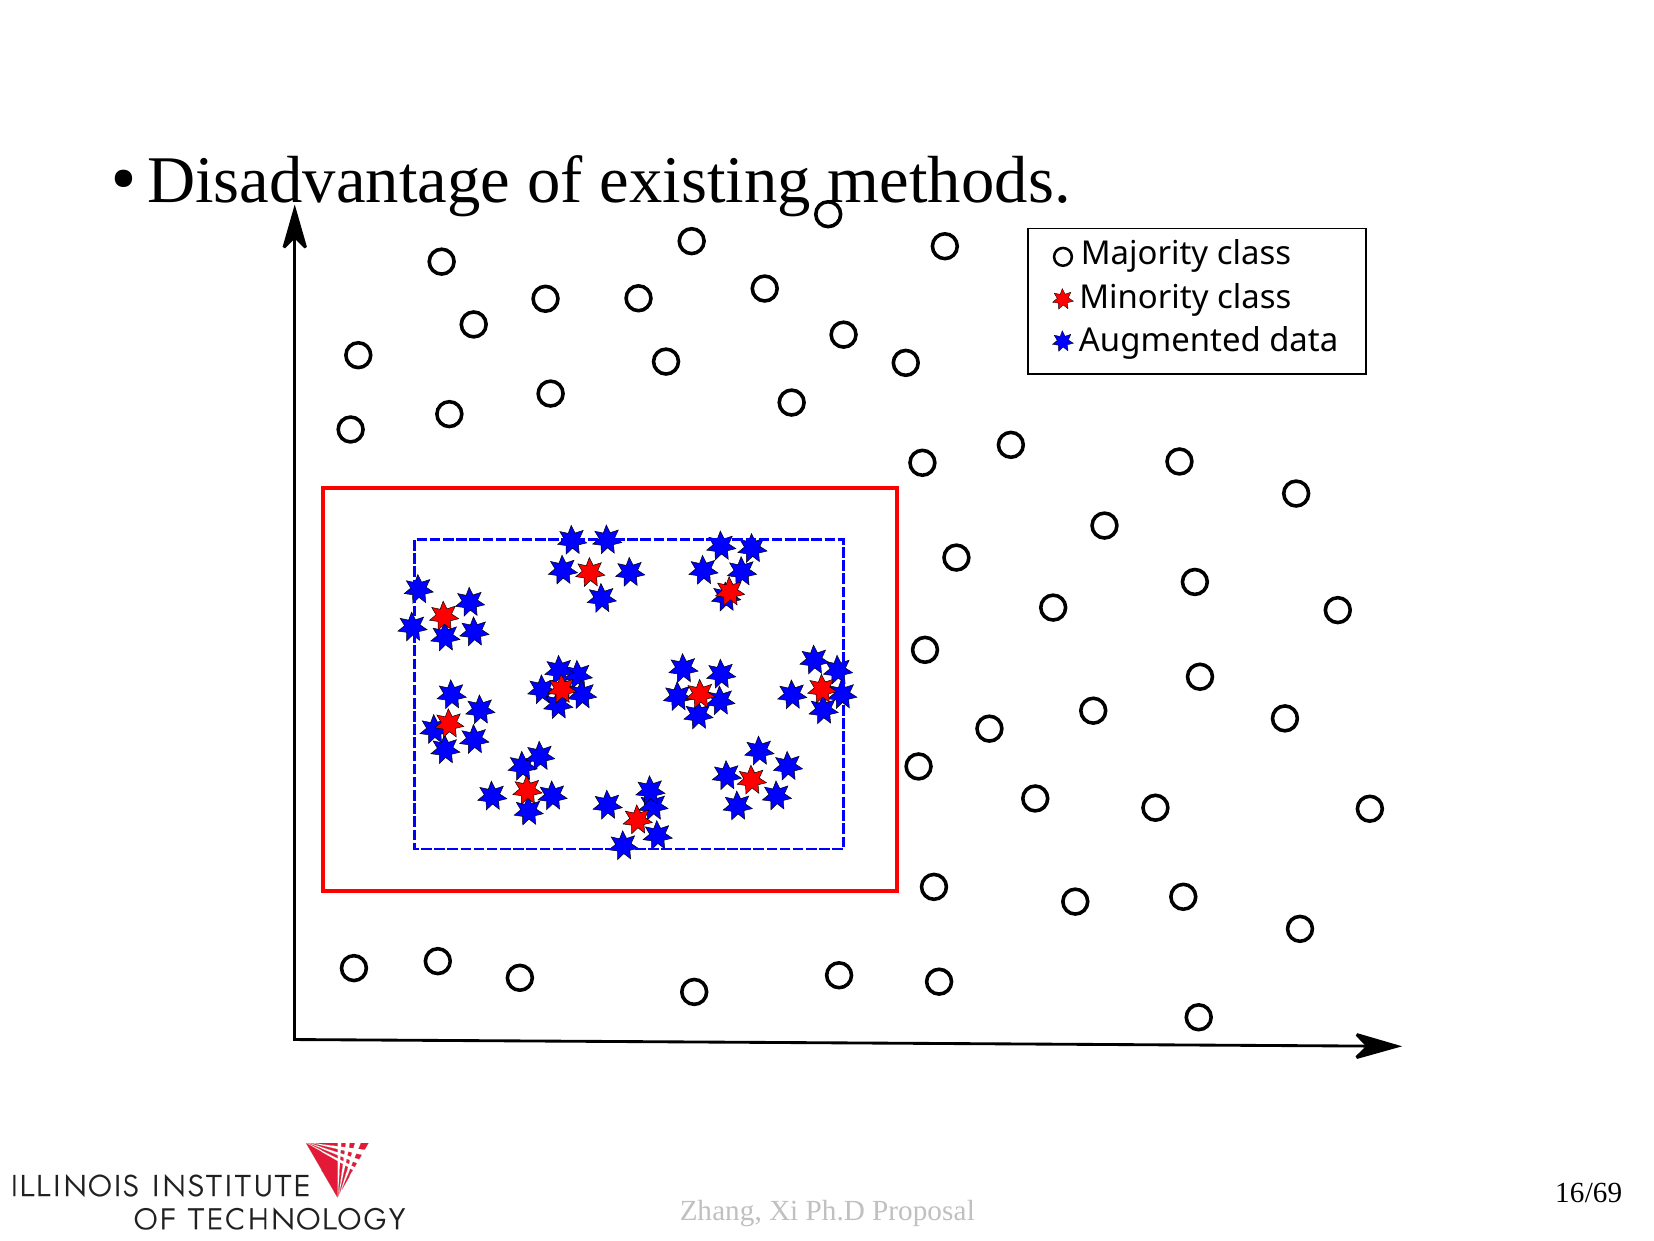

Disadvantage of existing methods.
16
Zhang, Xi Ph.D Proposal